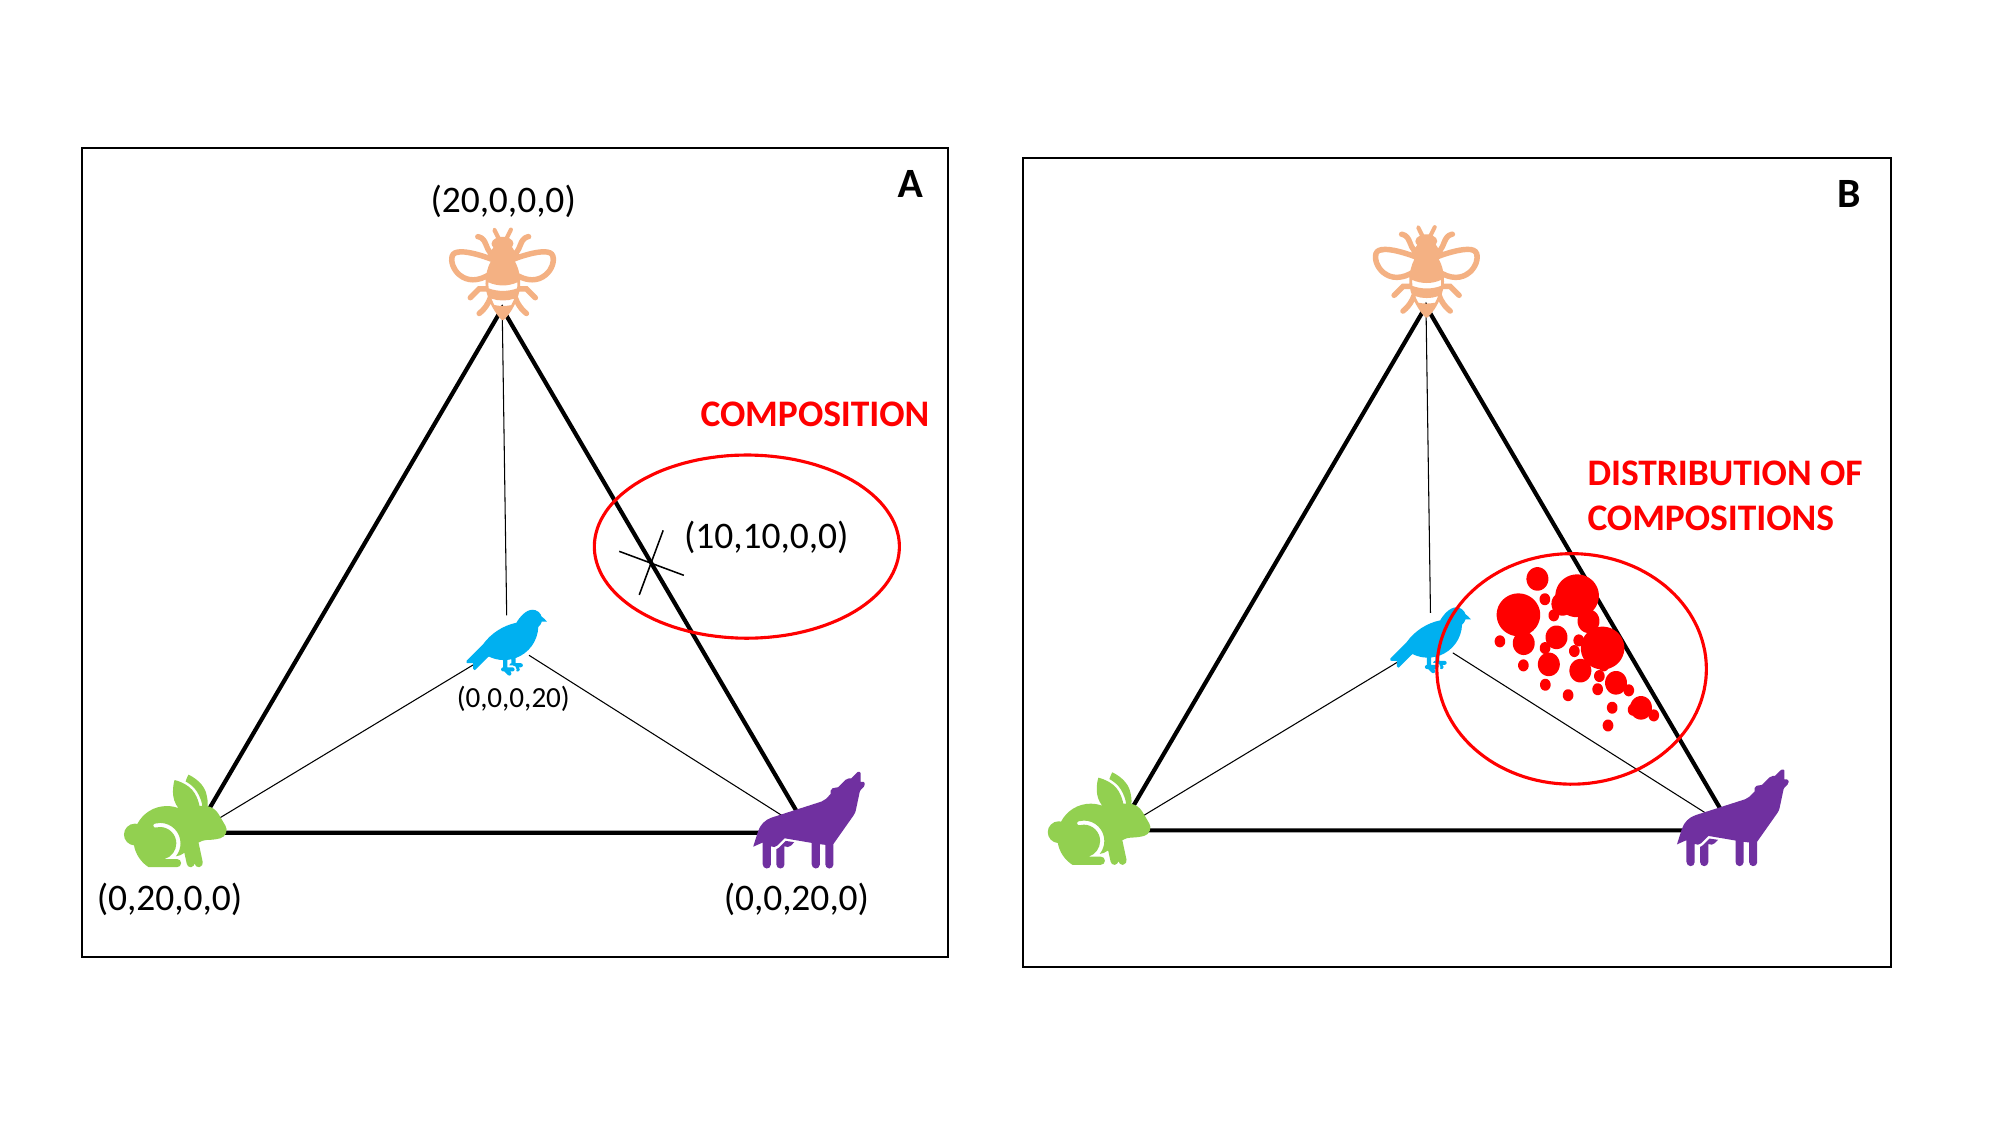

A
B
(20,0,0,0)
COMPOSITION
(10,10,0,0)
(0,0,0,20)
(0,20,0,0)
(0,0,20,0)
DISTRIBUTION OF COMPOSITIONS